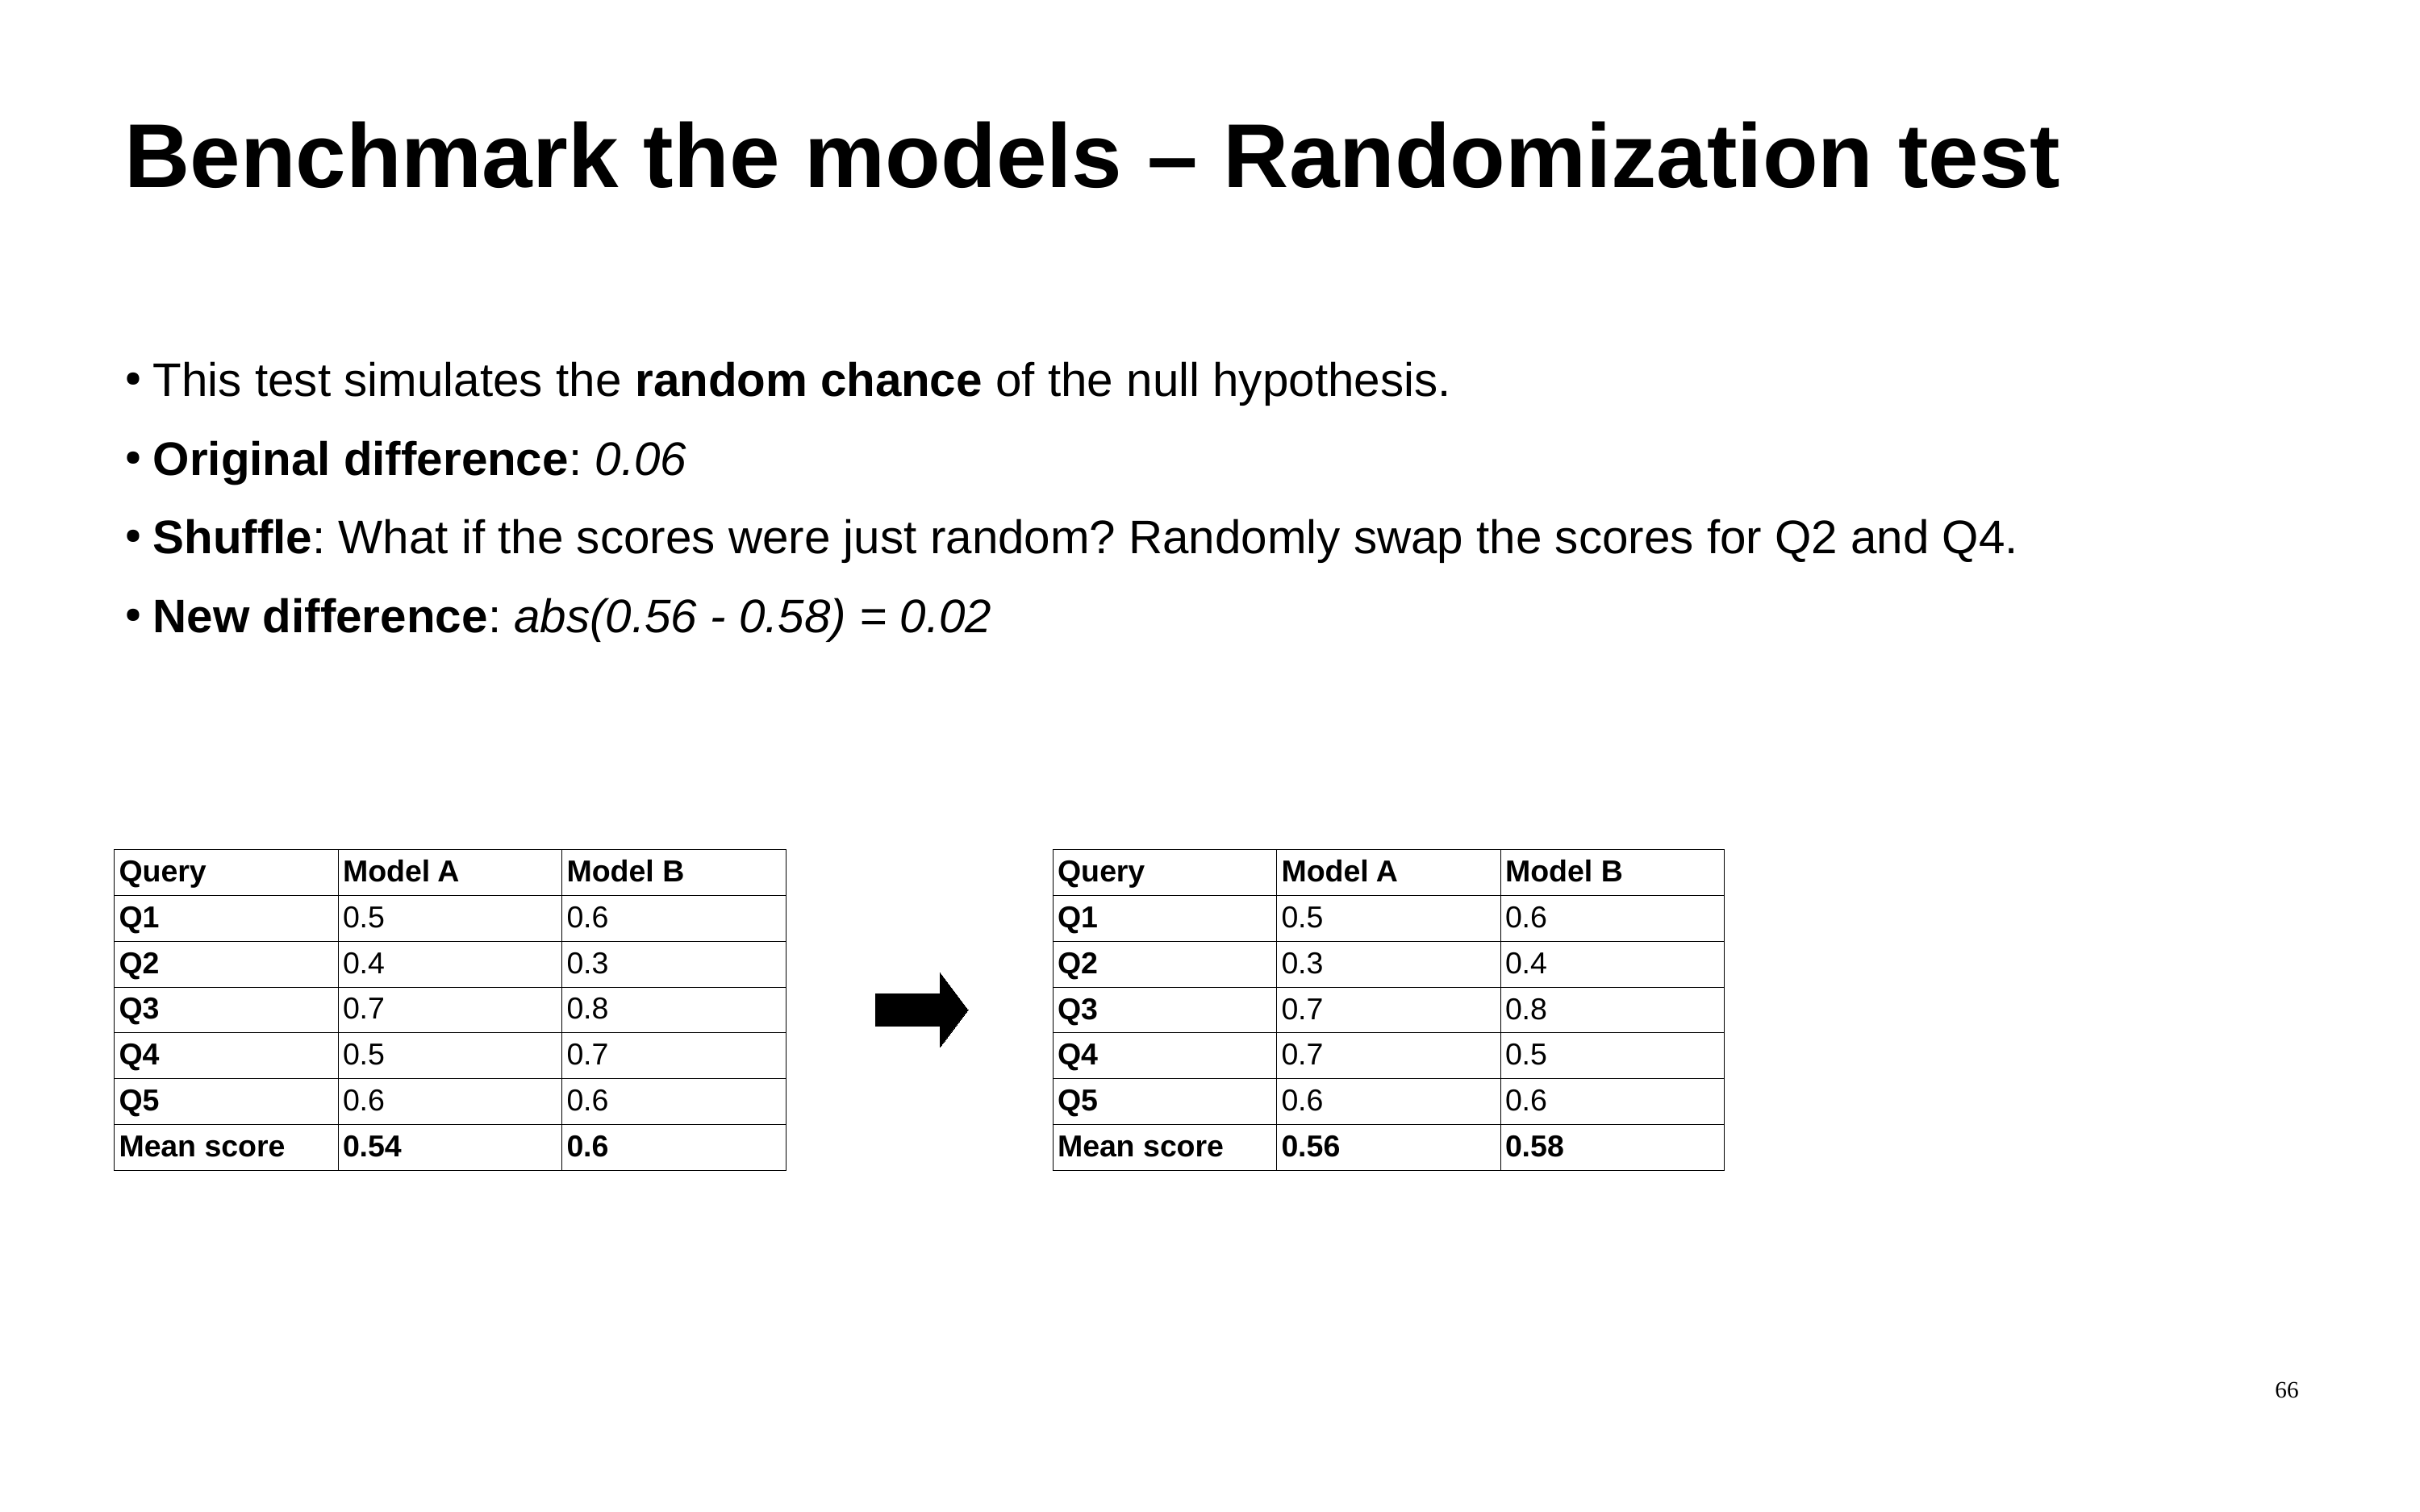

Benchmark the models – Randomization test
This test simulates the random chance of the null hypothesis.
Original difference: 0.06
Shuffle: What if the scores were just random? Randomly swap the scores for Q2 and Q4.
New difference: abs(0.56 - 0.58) = 0.02
| Query | Model A | Model B |
| --- | --- | --- |
| Q1 | 0.5 | 0.6 |
| Q2 | 0.4 | 0.3 |
| Q3 | 0.7 | 0.8 |
| Q4 | 0.5 | 0.7 |
| Q5 | 0.6 | 0.6 |
| Mean score | 0.54 | 0.6 |
| Query | Model A | Model B |
| --- | --- | --- |
| Q1 | 0.5 | 0.6 |
| Q2 | 0.3 | 0.4 |
| Q3 | 0.7 | 0.8 |
| Q4 | 0.7 | 0.5 |
| Q5 | 0.6 | 0.6 |
| Mean score | 0.56 | 0.58 |
66